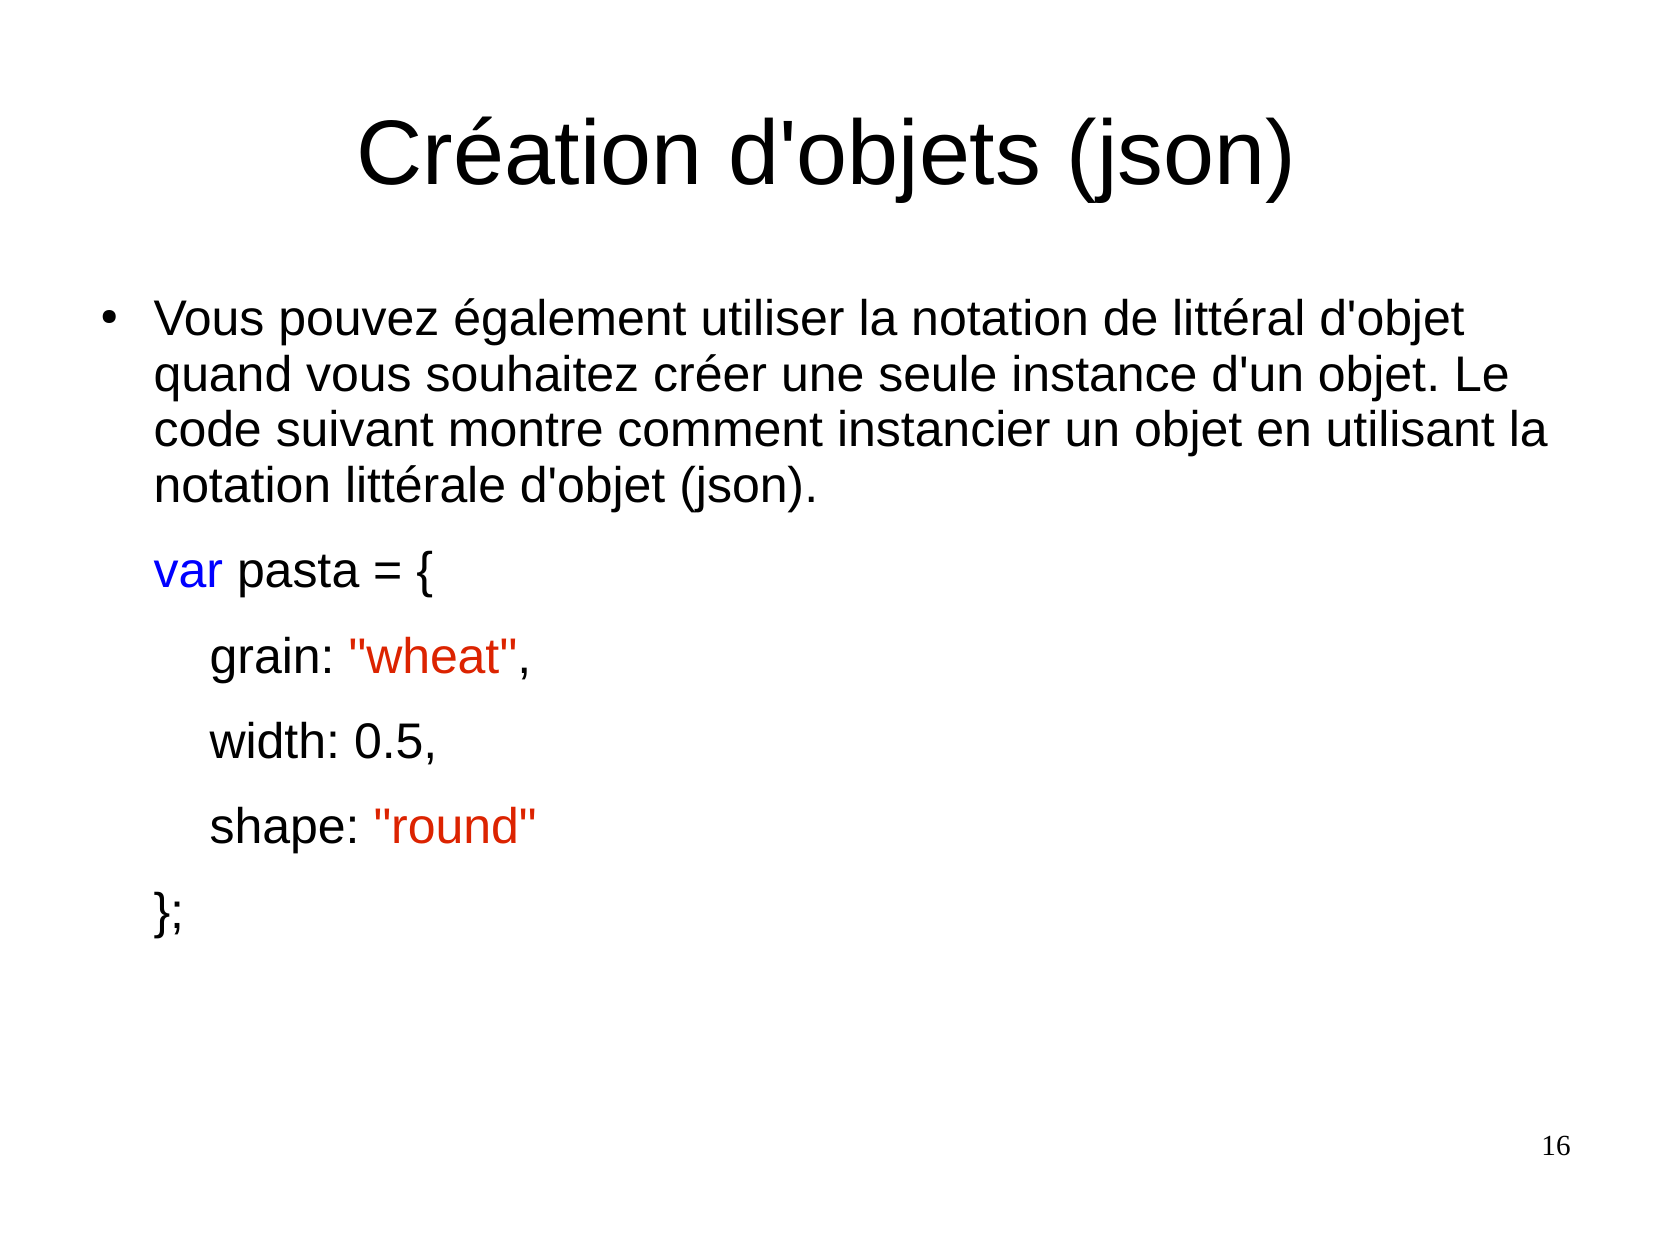

# Création d'objets (json)
Vous pouvez également utiliser la notation de littéral d'objet quand vous souhaitez créer une seule instance d'un objet. Le code suivant montre comment instancier un objet en utilisant la notation littérale d'objet (json).
var pasta = {
 grain: "wheat",
 width: 0.5,
 shape: "round"
};
16